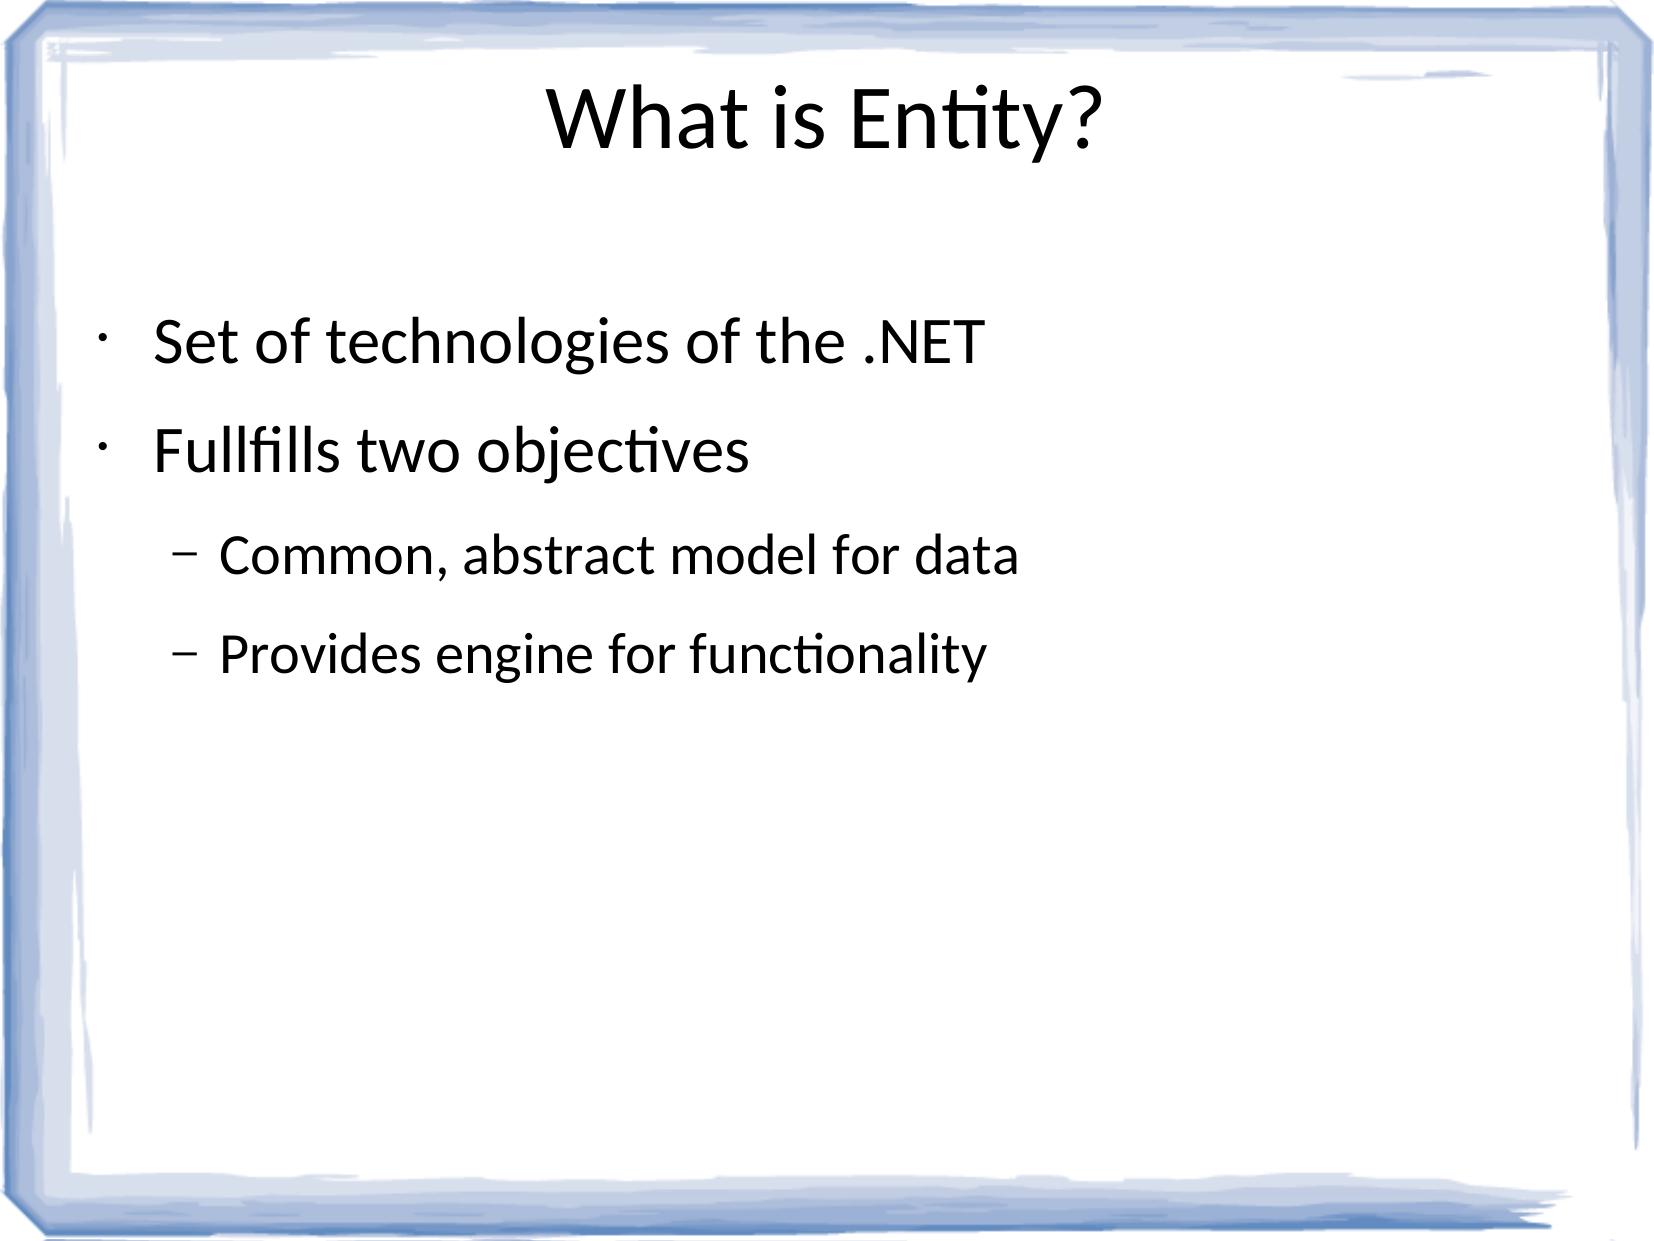

# What is Entity?
Set of technologies of the .NET
Fullfills two objectives
Common, abstract model for data
Provides engine for functionality